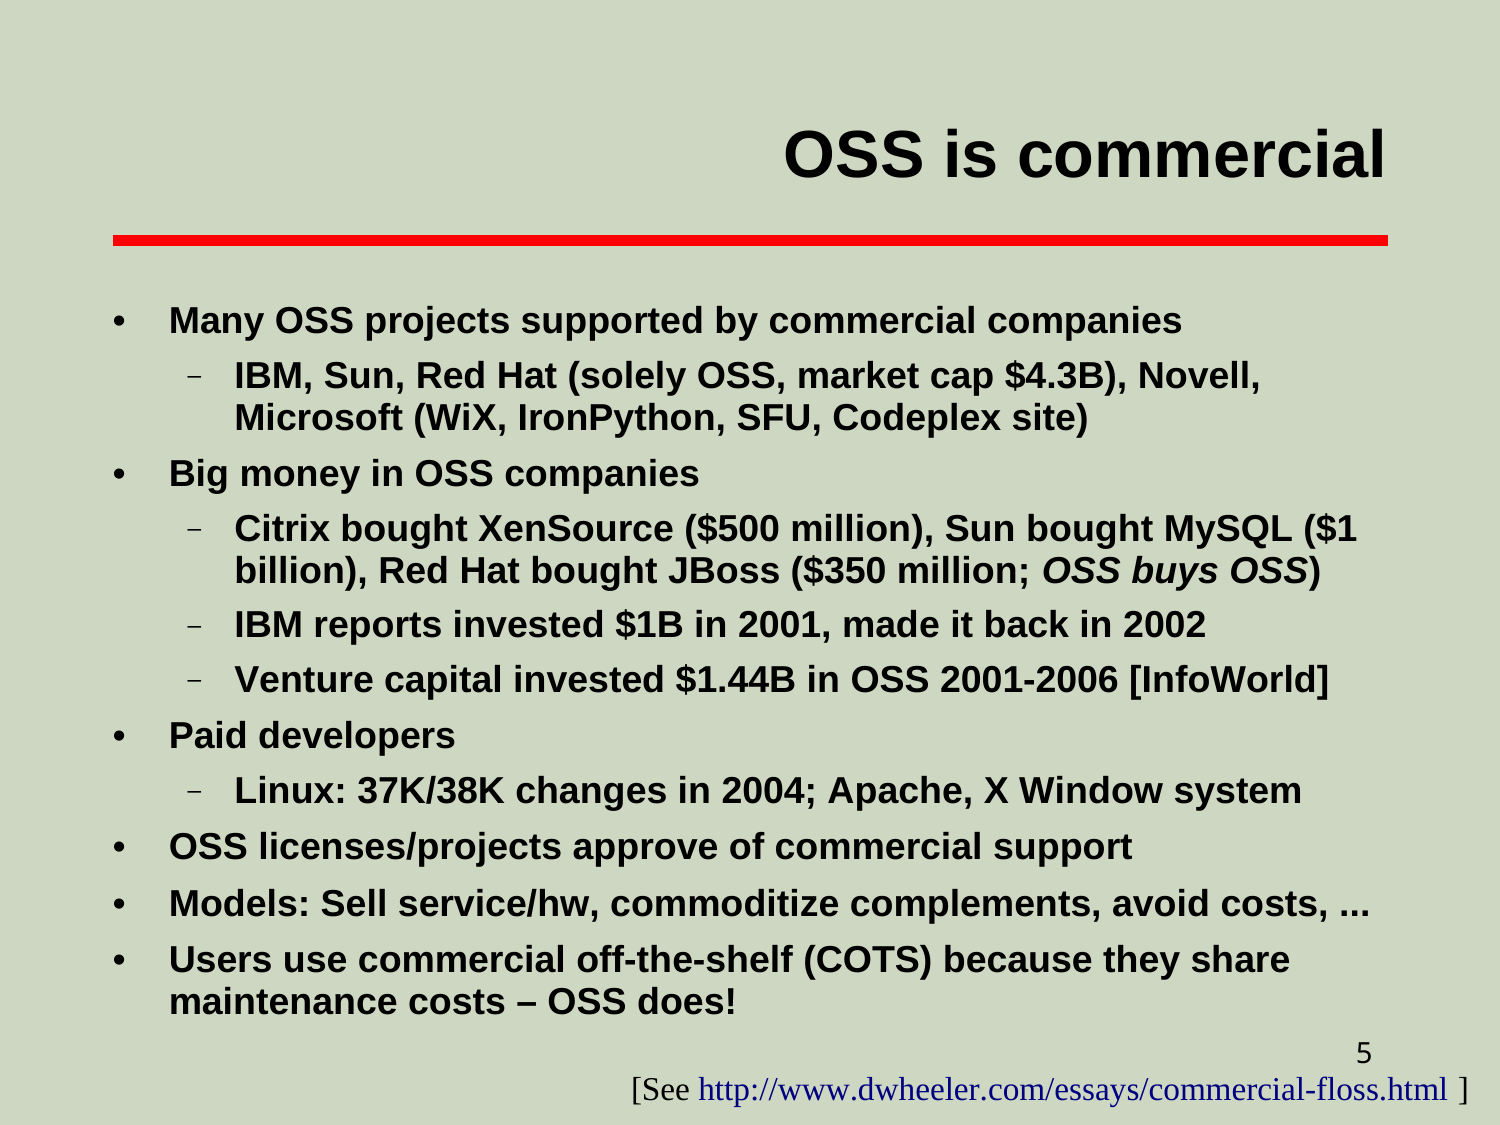

# OSS is commercial
Many OSS projects supported by commercial companies
IBM, Sun, Red Hat (solely OSS, market cap $4.3B), Novell, Microsoft (WiX, IronPython, SFU, Codeplex site)
Big money in OSS companies
Citrix bought XenSource ($500 million), Sun bought MySQL ($1 billion), Red Hat bought JBoss ($350 million; OSS buys OSS)
IBM reports invested $1B in 2001, made it back in 2002
Venture capital invested $1.44B in OSS 2001-2006 [InfoWorld]
Paid developers
Linux: 37K/38K changes in 2004; Apache, X Window system
OSS licenses/projects approve of commercial support
Models: Sell service/hw, commoditize complements, avoid costs, ...
Users use commercial off-the-shelf (COTS) because they share maintenance costs – OSS does!
[See http://www.dwheeler.com/essays/commercial-floss.html ]